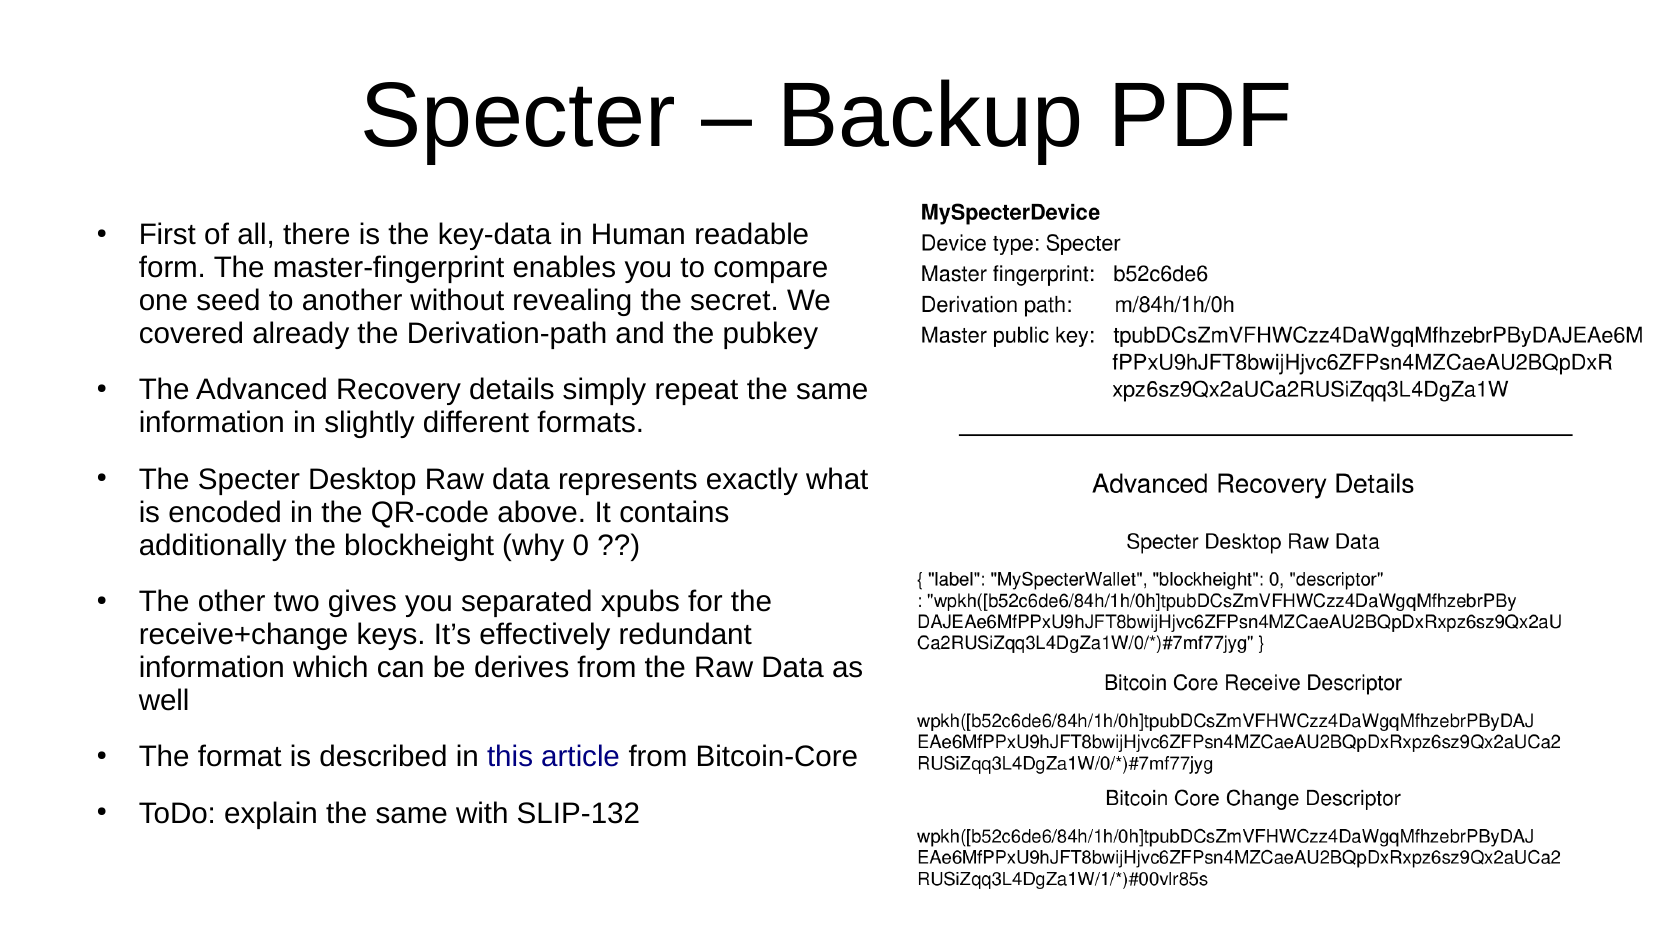

# Specter – Backup PDF
First of all, there is the key-data in Human readable form. The master-fingerprint enables you to compare one seed to another without revealing the secret. We covered already the Derivation-path and the pubkey
The Advanced Recovery details simply repeat the same information in slightly different formats.
The Specter Desktop Raw data represents exactly what is encoded in the QR-code above. It contains additionally the blockheight (why 0 ??)
The other two gives you separated xpubs for the receive+change keys. It’s effectively redundant information which can be derives from the Raw Data as well
The format is described in this article from Bitcoin-Core
ToDo: explain the same with SLIP-132